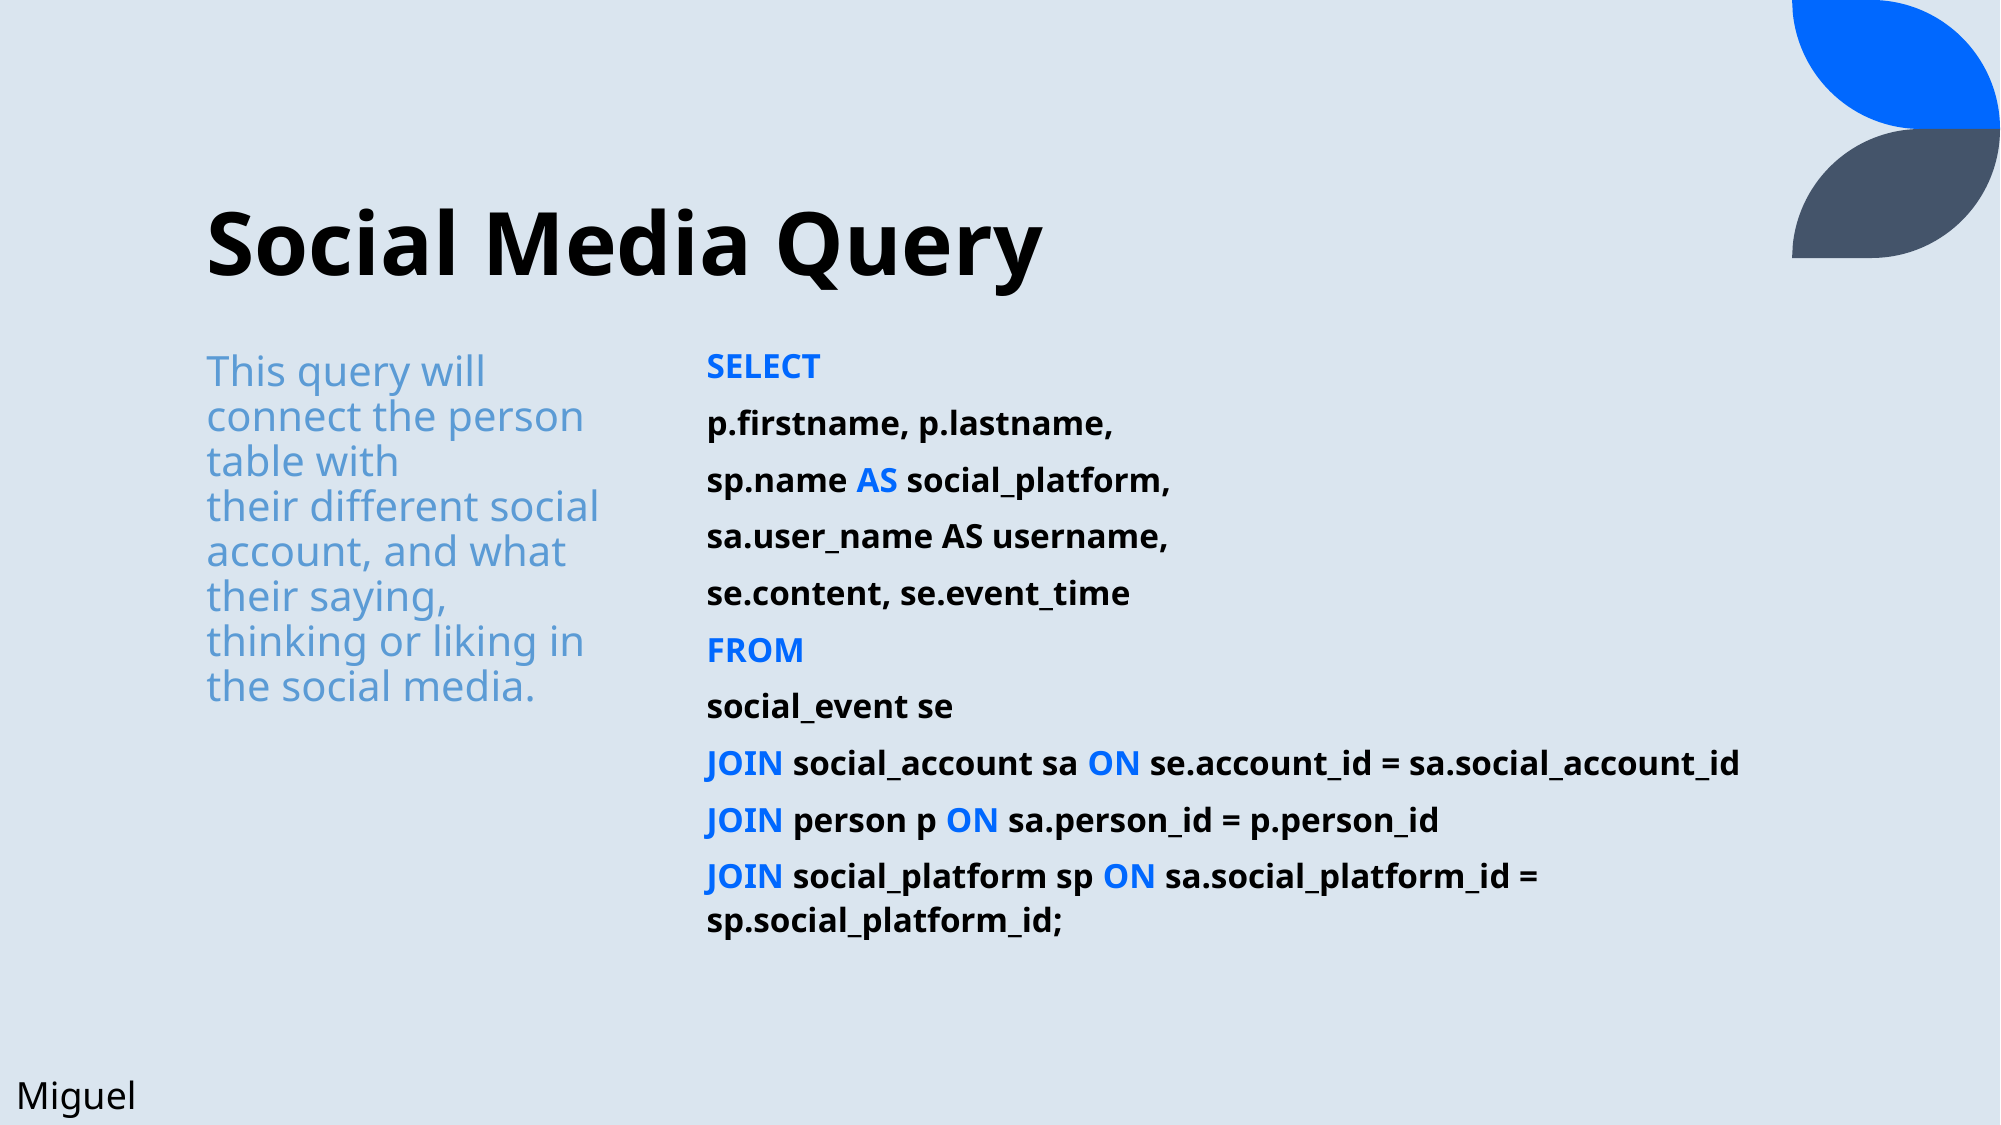

# Social Media Query
This query will connect the person table with their different social account, and what their saying, thinking or liking in the social media.
SELECT
p.firstname, p.lastname,
sp.name AS social_platform,
sa.user_name AS username,
se.content, se.event_time
FROM
social_event se
JOIN social_account sa ON se.account_id = sa.social_account_id
JOIN person p ON sa.person_id = p.person_id
JOIN social_platform sp ON sa.social_platform_id = sp.social_platform_id;
Miguel